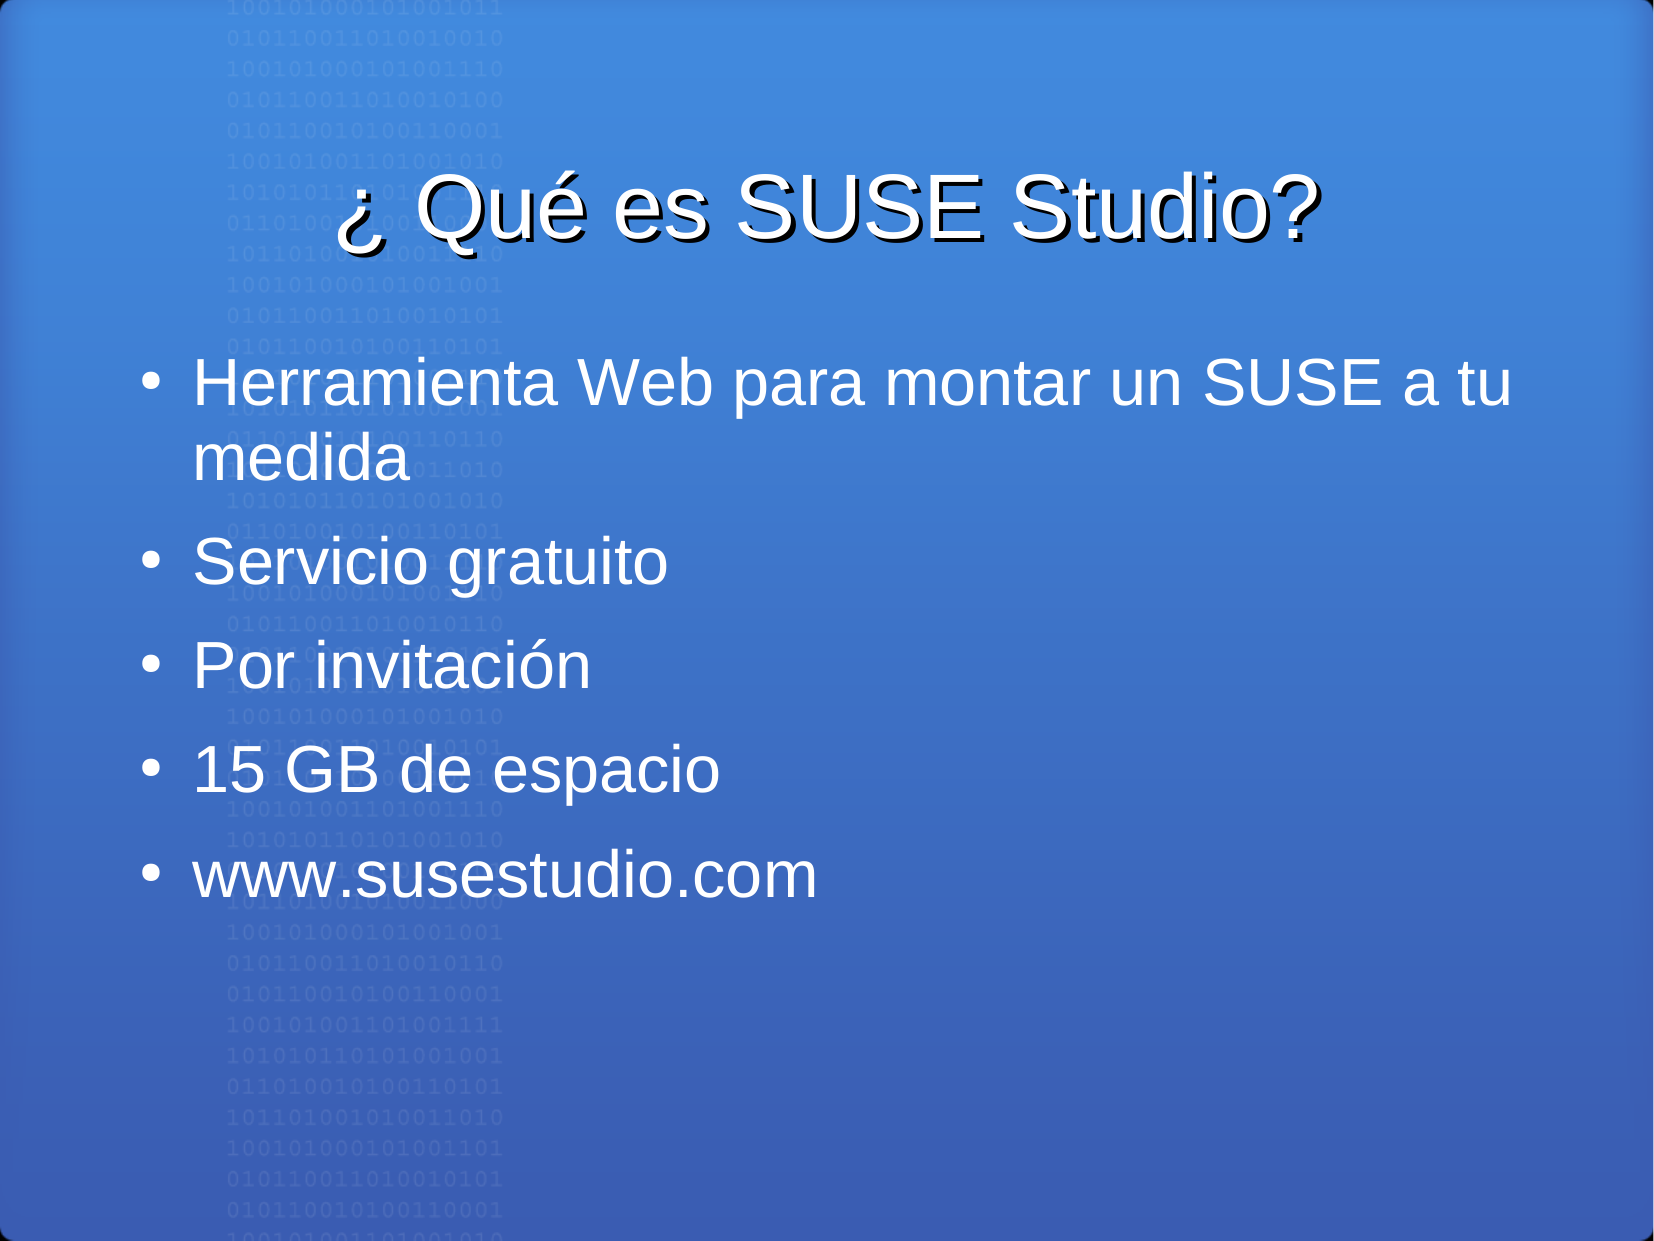

# ¿ Qué es SUSE Studio?
Herramienta Web para montar un SUSE a tu medida
Servicio gratuito
Por invitación
15 GB de espacio
www.susestudio.com